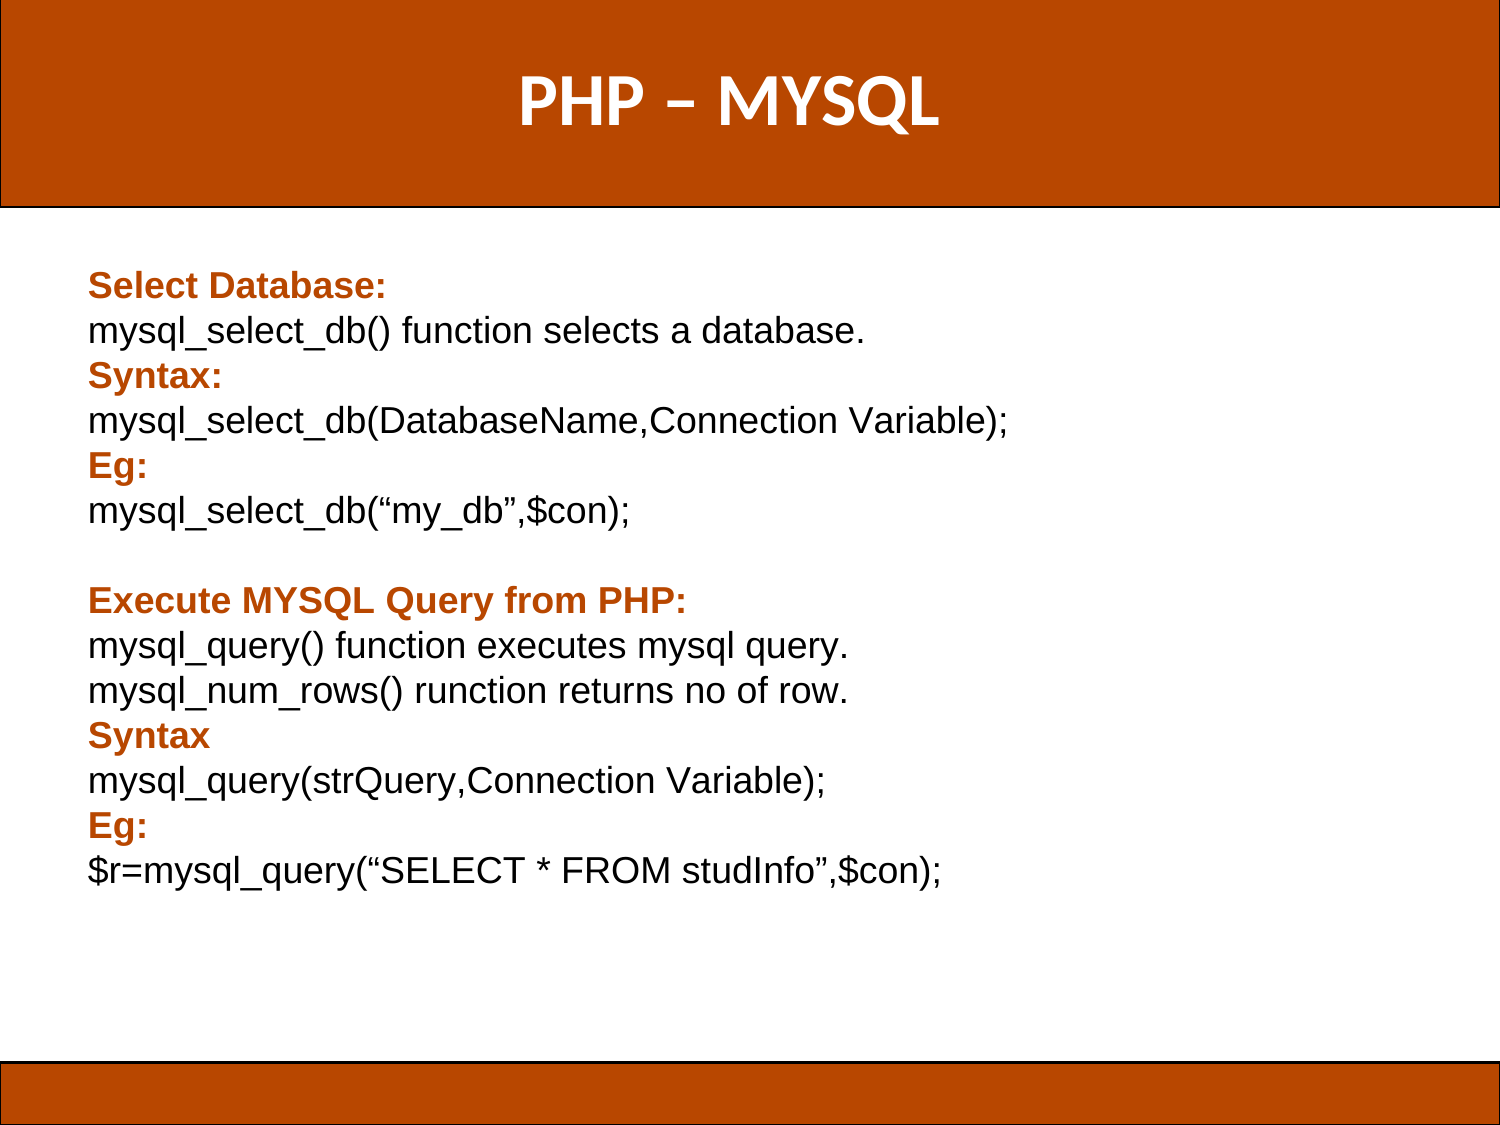

PHP – MYSQL
#
Select Database:
mysql_select_db() function selects a database.
Syntax:
mysql_select_db(DatabaseName,Connection Variable);
Eg:
mysql_select_db(“my_db”,$con);
Execute MYSQL Query from PHP:
mysql_query() function executes mysql query.
mysql_num_rows() runction returns no of row.
Syntax
mysql_query(strQuery,Connection Variable);
Eg:
$r=mysql_query(“SELECT * FROM studInfo”,$con);